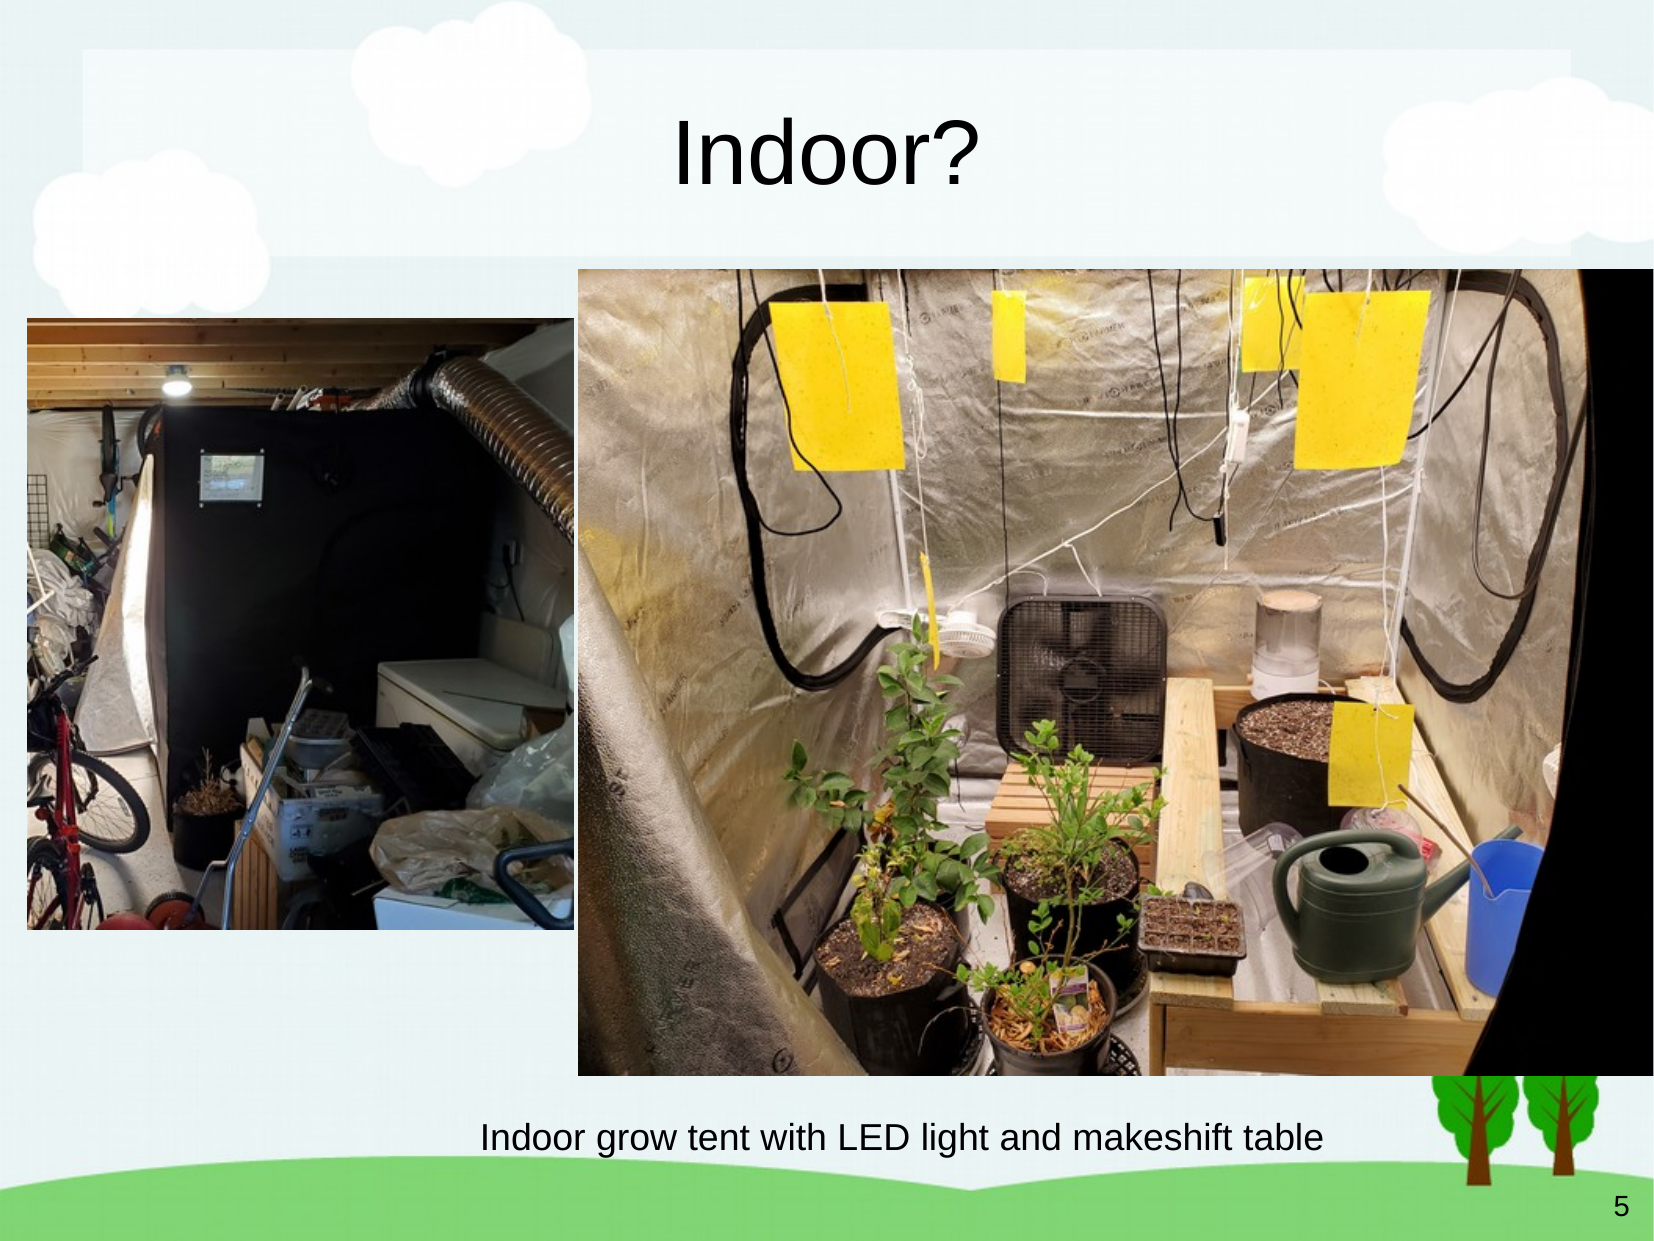

# Indoor?
Indoor grow tent with LED light and makeshift table
5